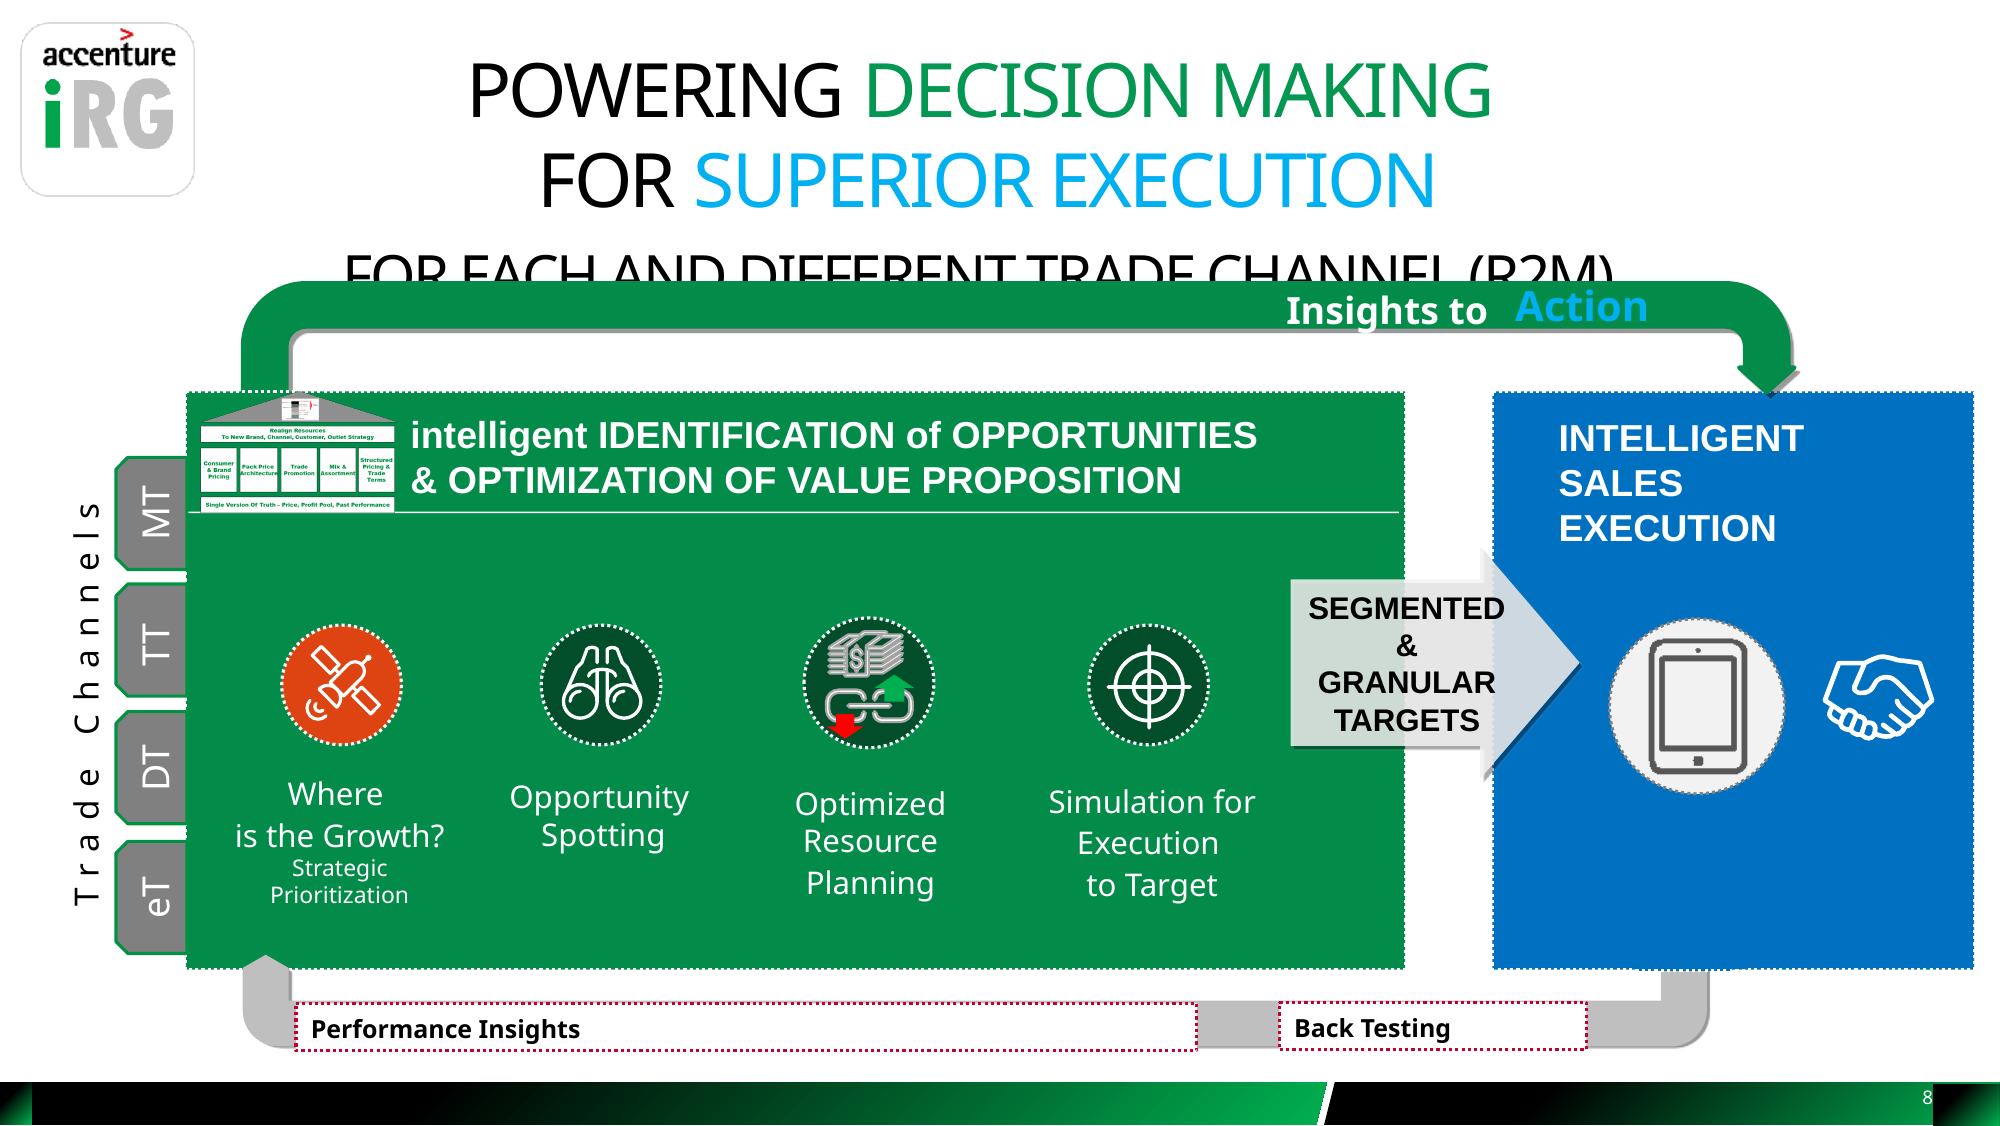

# POWERING DECISION MAKING FOR SUPERIOR EXECUTION for each and different Trade ChannEl (R2M)
Action
Insights to
intelligent IDENTIFICATION of OPPORTUNITIES
& OPTIMIZATION OF VALUE PROPOSITION
INTELLIGENT
SALES
EXECUTION
MT
By PoS/Segment
SEGMENTED
&
GRANULAR TARGETS
TT
Trade Channels
DT
Opportunity
Spotting
Where
is the Growth?
Strategic
Prioritization
Simulation for
Execution
to Target
Optimized
Resource
Planning
eT
Back Testing
Performance Insights